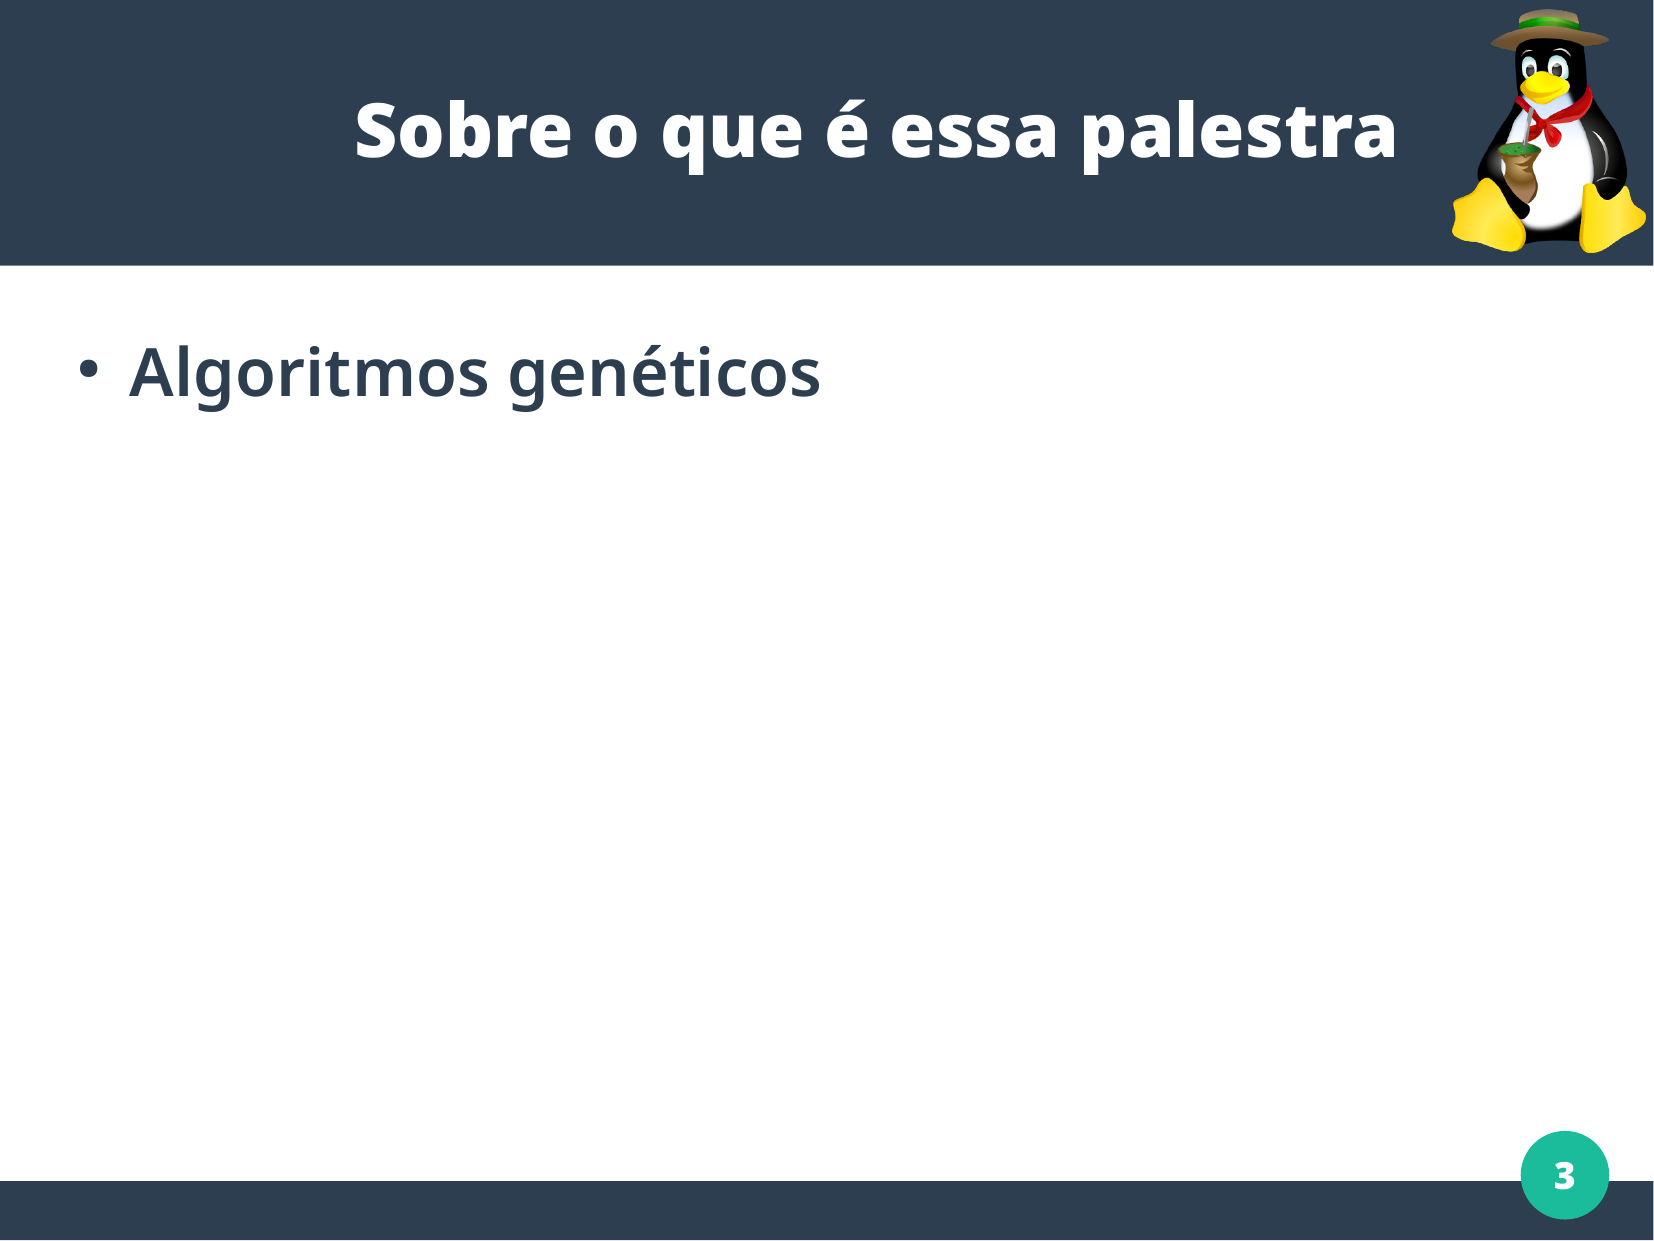

# Sobre o que é essa palestra
Algoritmos genéticos
3